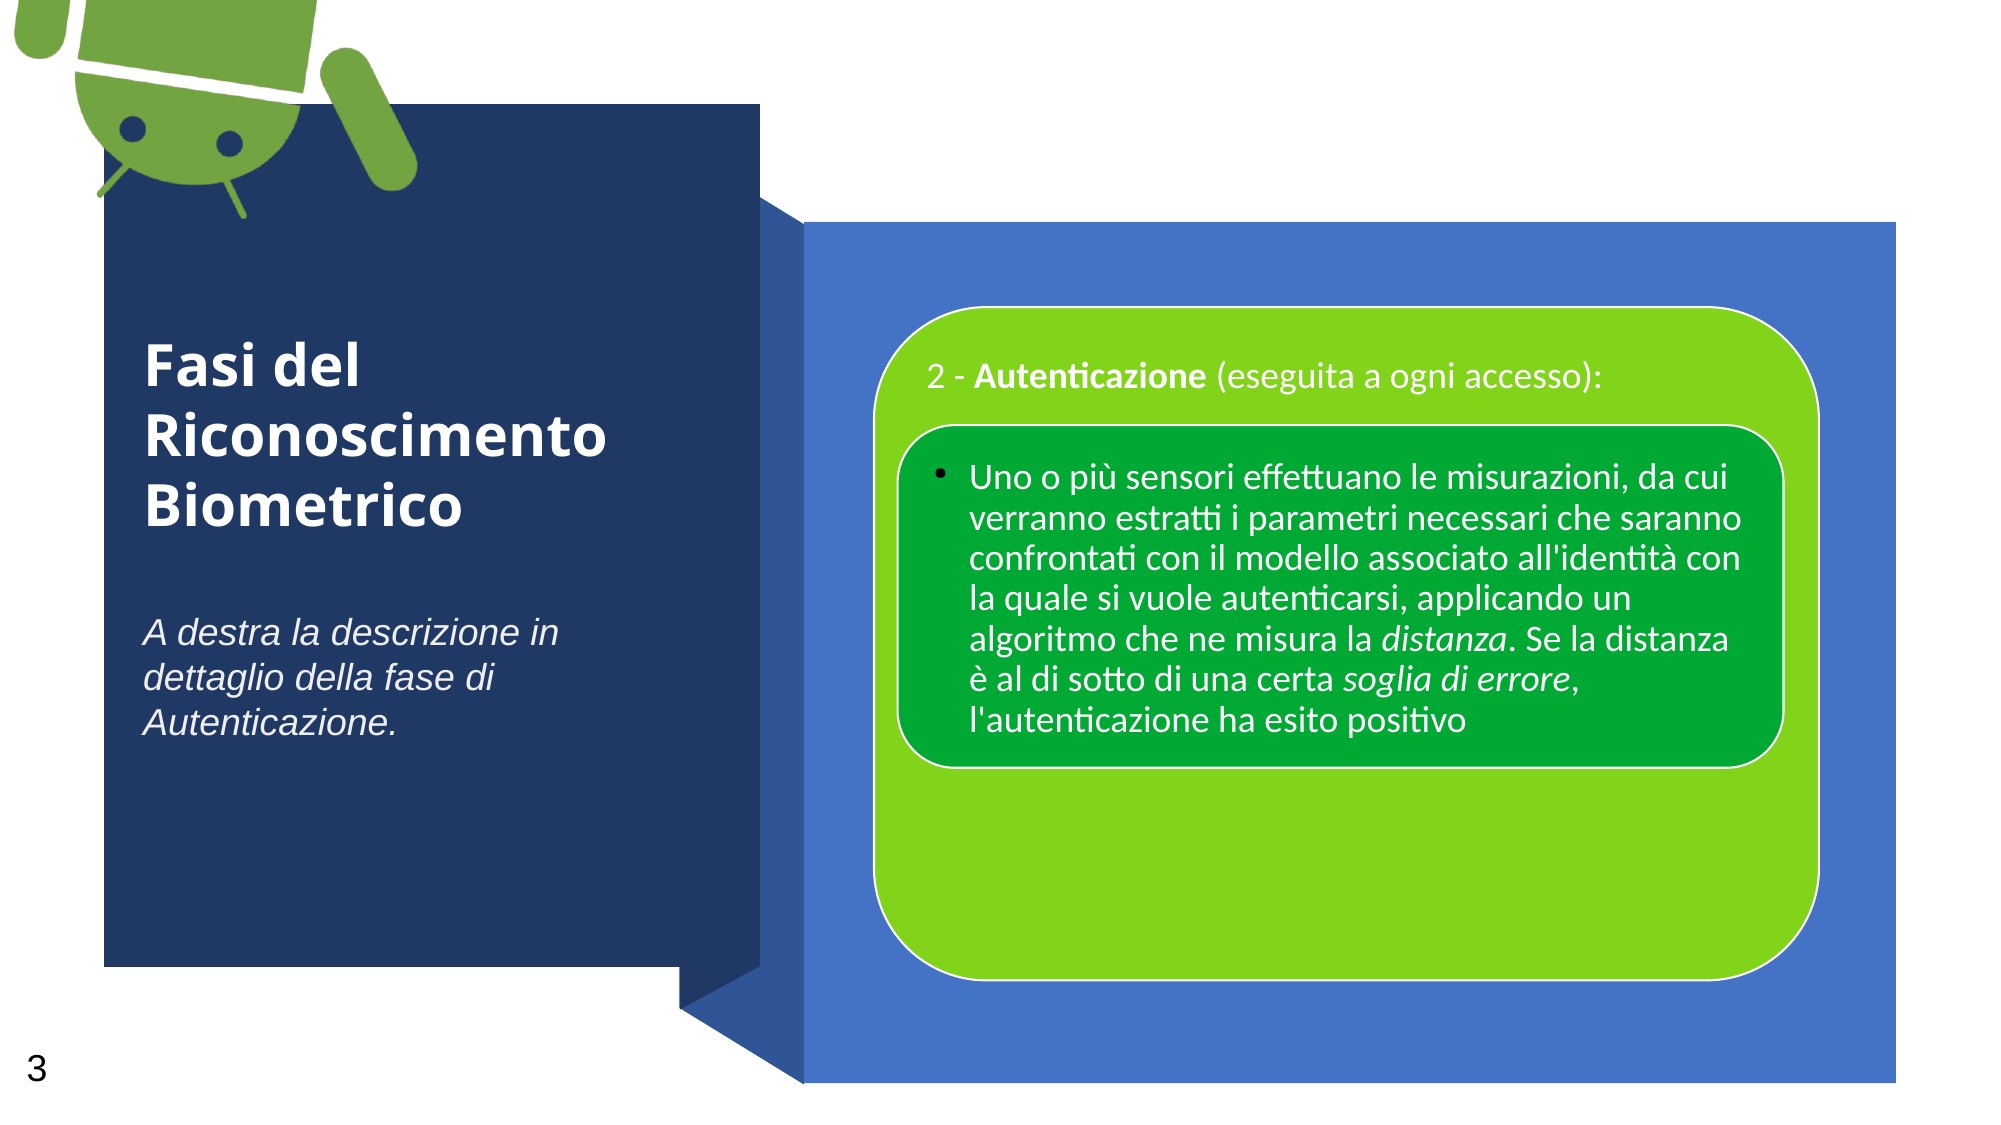

# Fasi del Riconoscimento Biometrico A destra la descrizione in dettaglio della fase di Autenticazione.
2 - Autenticazione (eseguita a ogni accesso):
Uno o più sensori effettuano le misurazioni, da cui verranno estratti i parametri necessari che saranno confrontati con il modello associato all'identità con la quale si vuole autenticarsi, applicando un algoritmo che ne misura la distanza. Se la distanza è al di sotto di una certa soglia di errore, l'autenticazione ha esito positivo
3